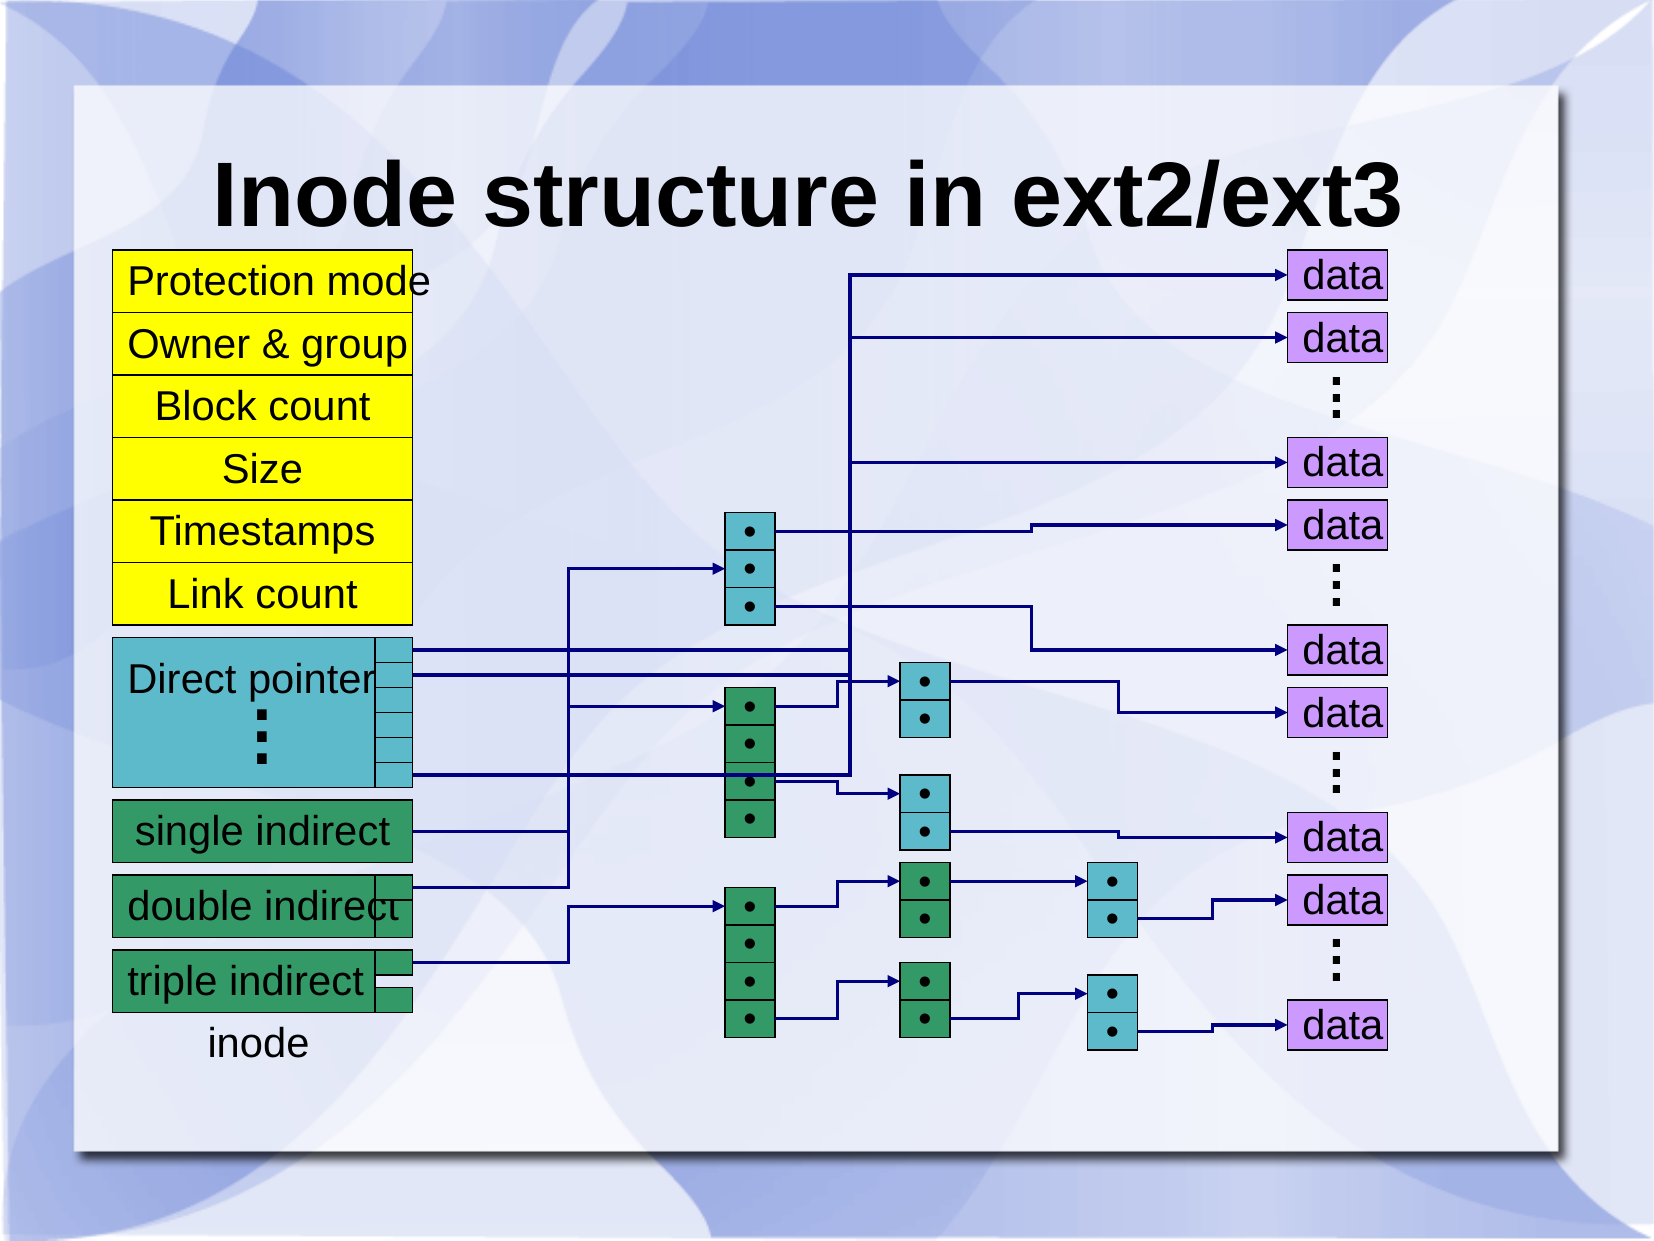

# Inode structure in ext2/ext3
Protection mode
data
Owner & group
data
.
.
.
Block count
Size
data
Timestamps
data
•
•
.
.
.
Link count
•
data
Direct pointers
.
.
.
•
•
data
•
•
.
.
.
•
•
single indirect
•
•
data
•
•
double indirect
data
•
•
•
•
.
.
.
triple indirect
•
•
•
•
•
data
inode
•